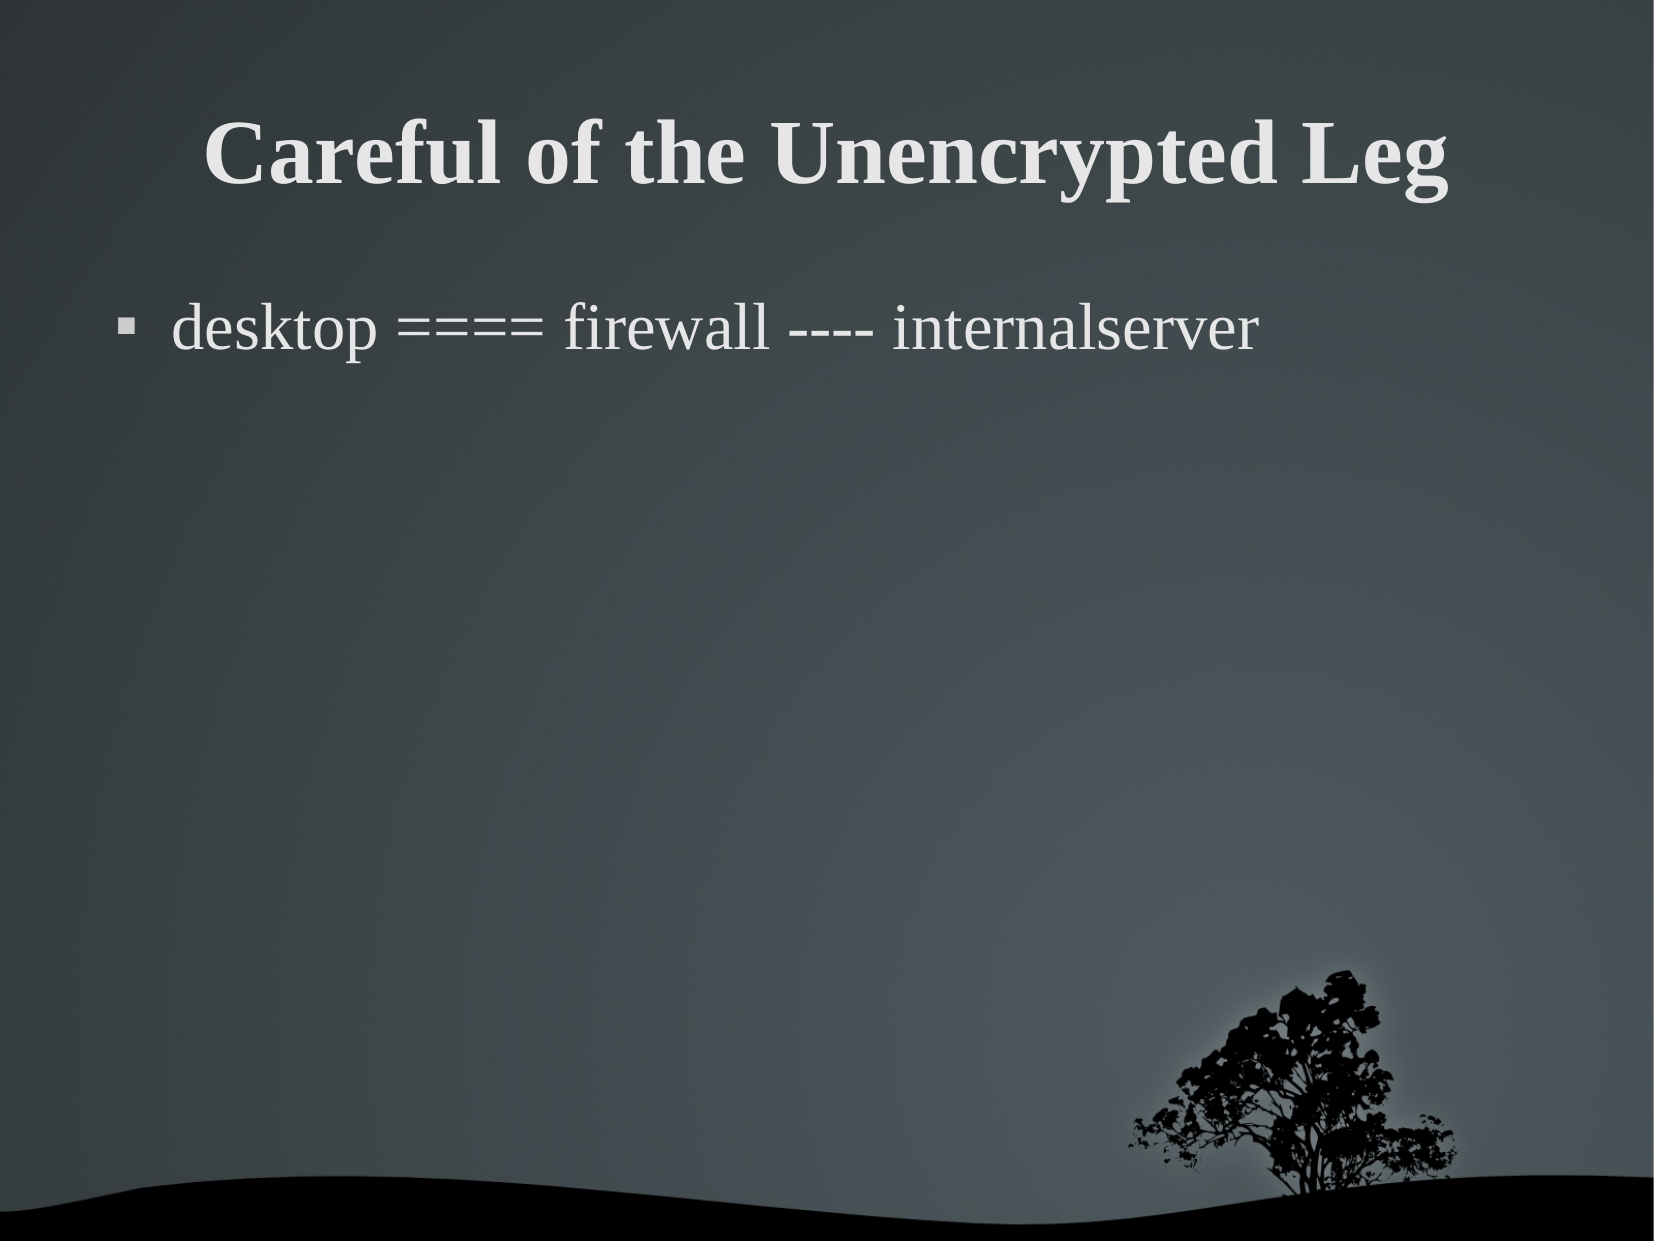

# Careful of the Unencrypted Leg
desktop ==== firewall ---- internalserver